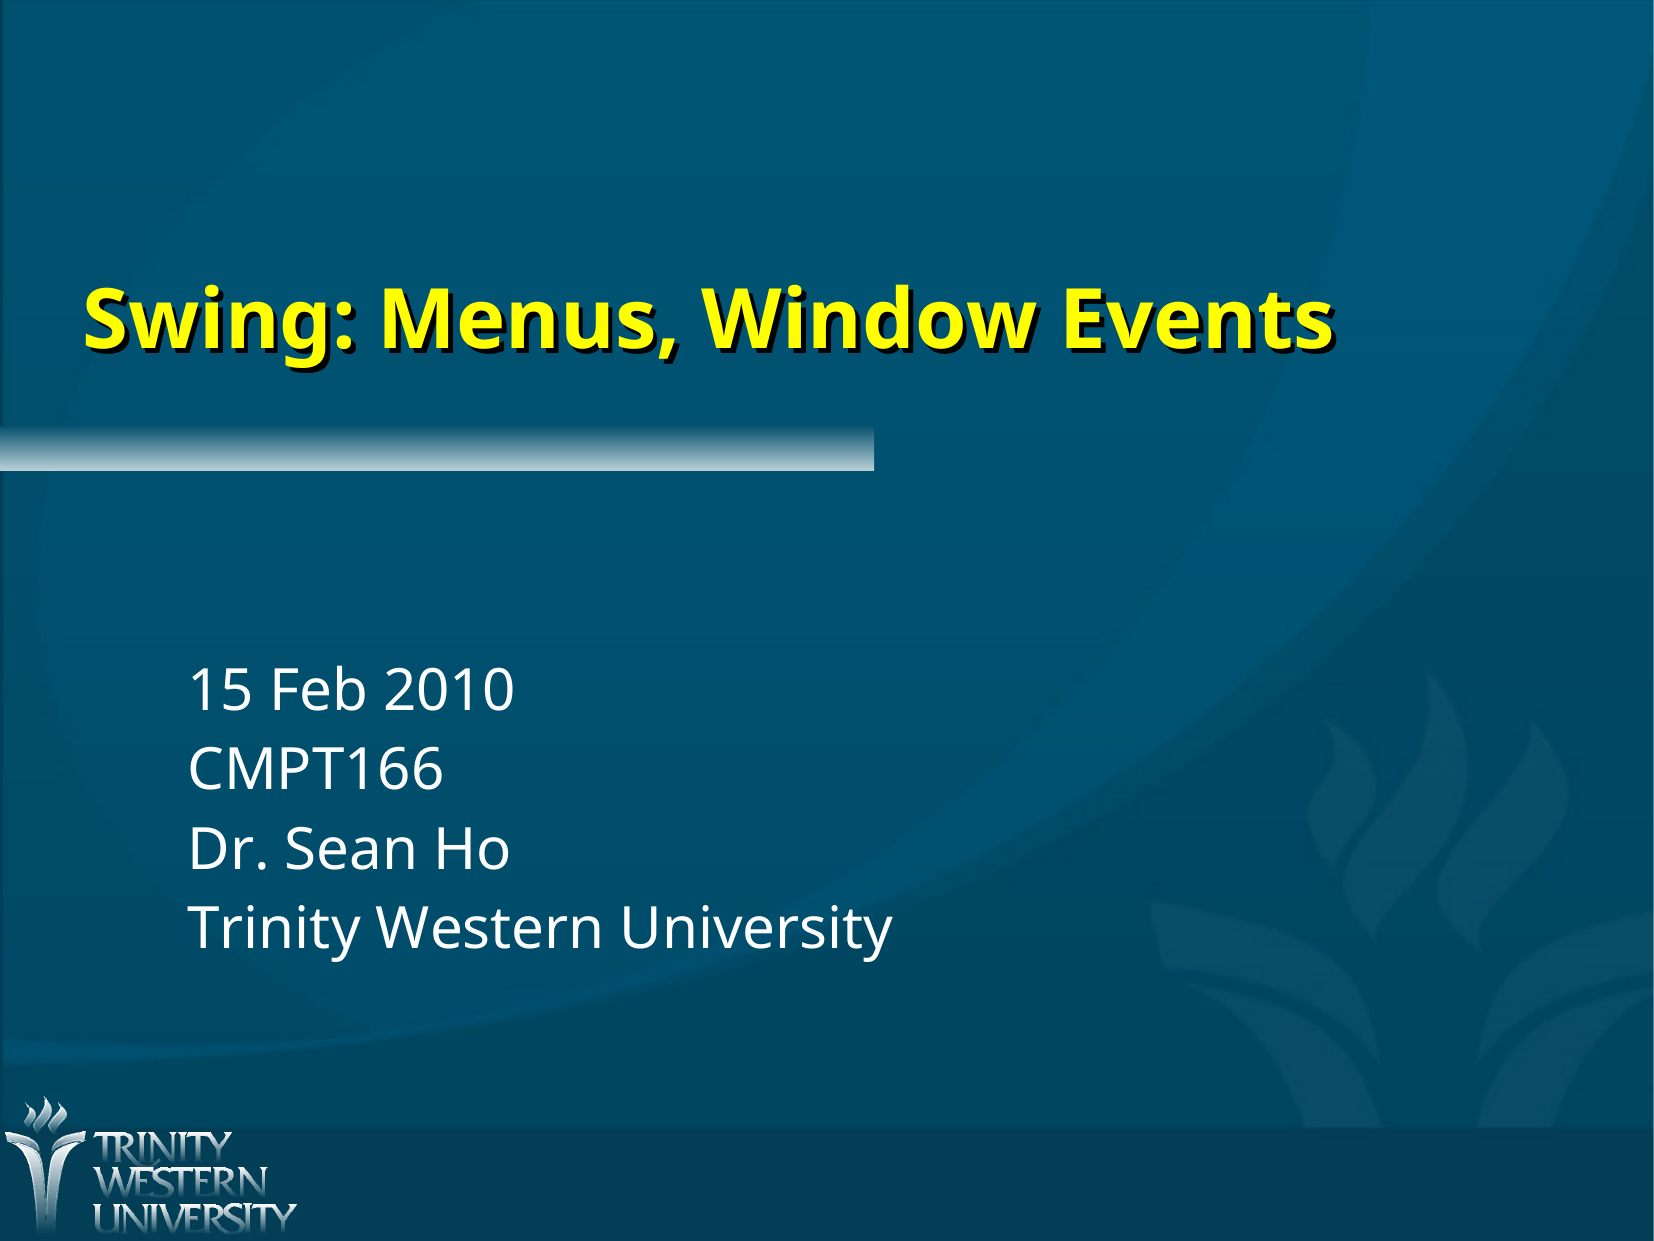

# Swing: Menus, Window Events
15 Feb 2010
CMPT166
Dr. Sean Ho
Trinity Western University